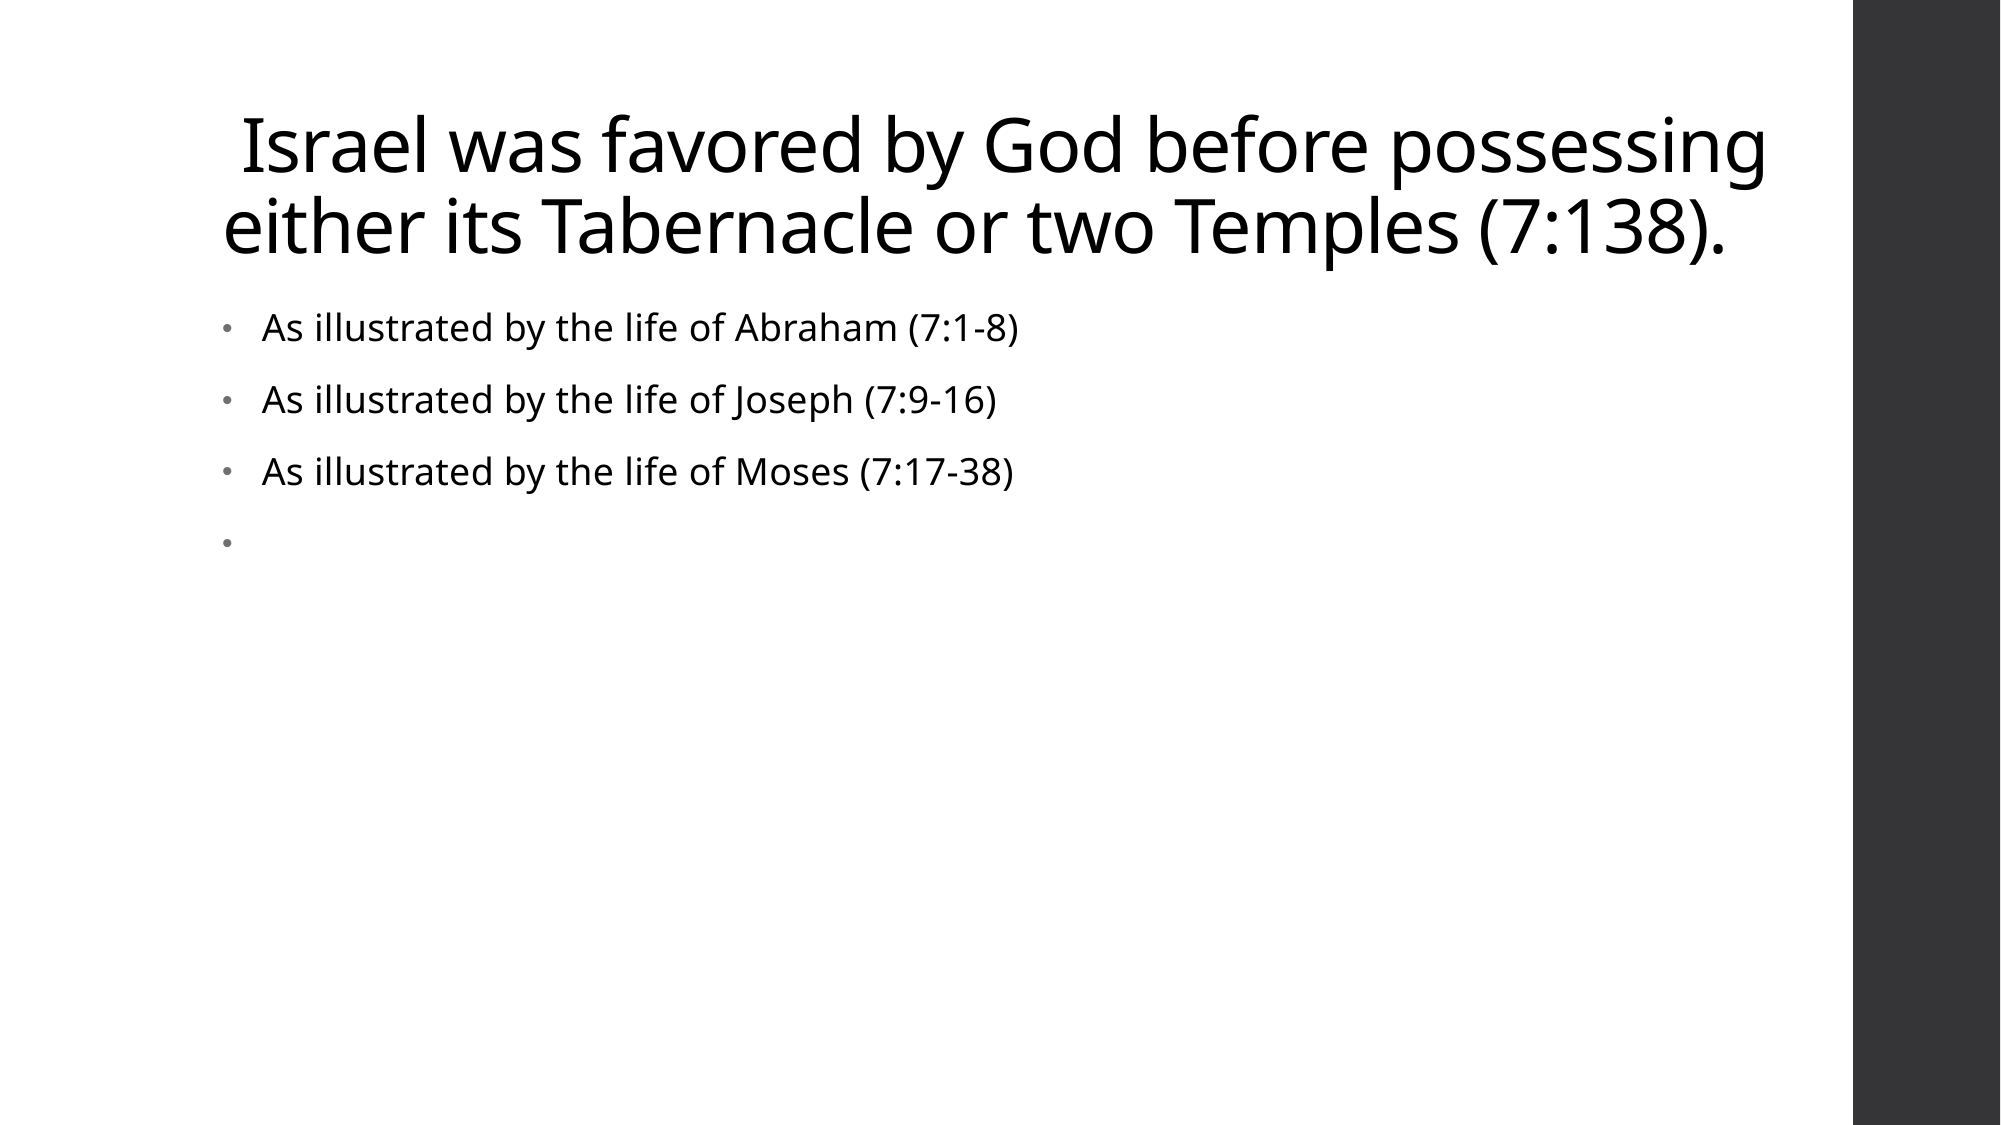

# Israel was favored by God before possessing either its Tabernacle or two Temples (7:138).
 As illustrated by the life of Abraham (7:1-8)
 As illustrated by the life of Joseph (7:9-16)
 As illustrated by the life of Moses (7:17-38)